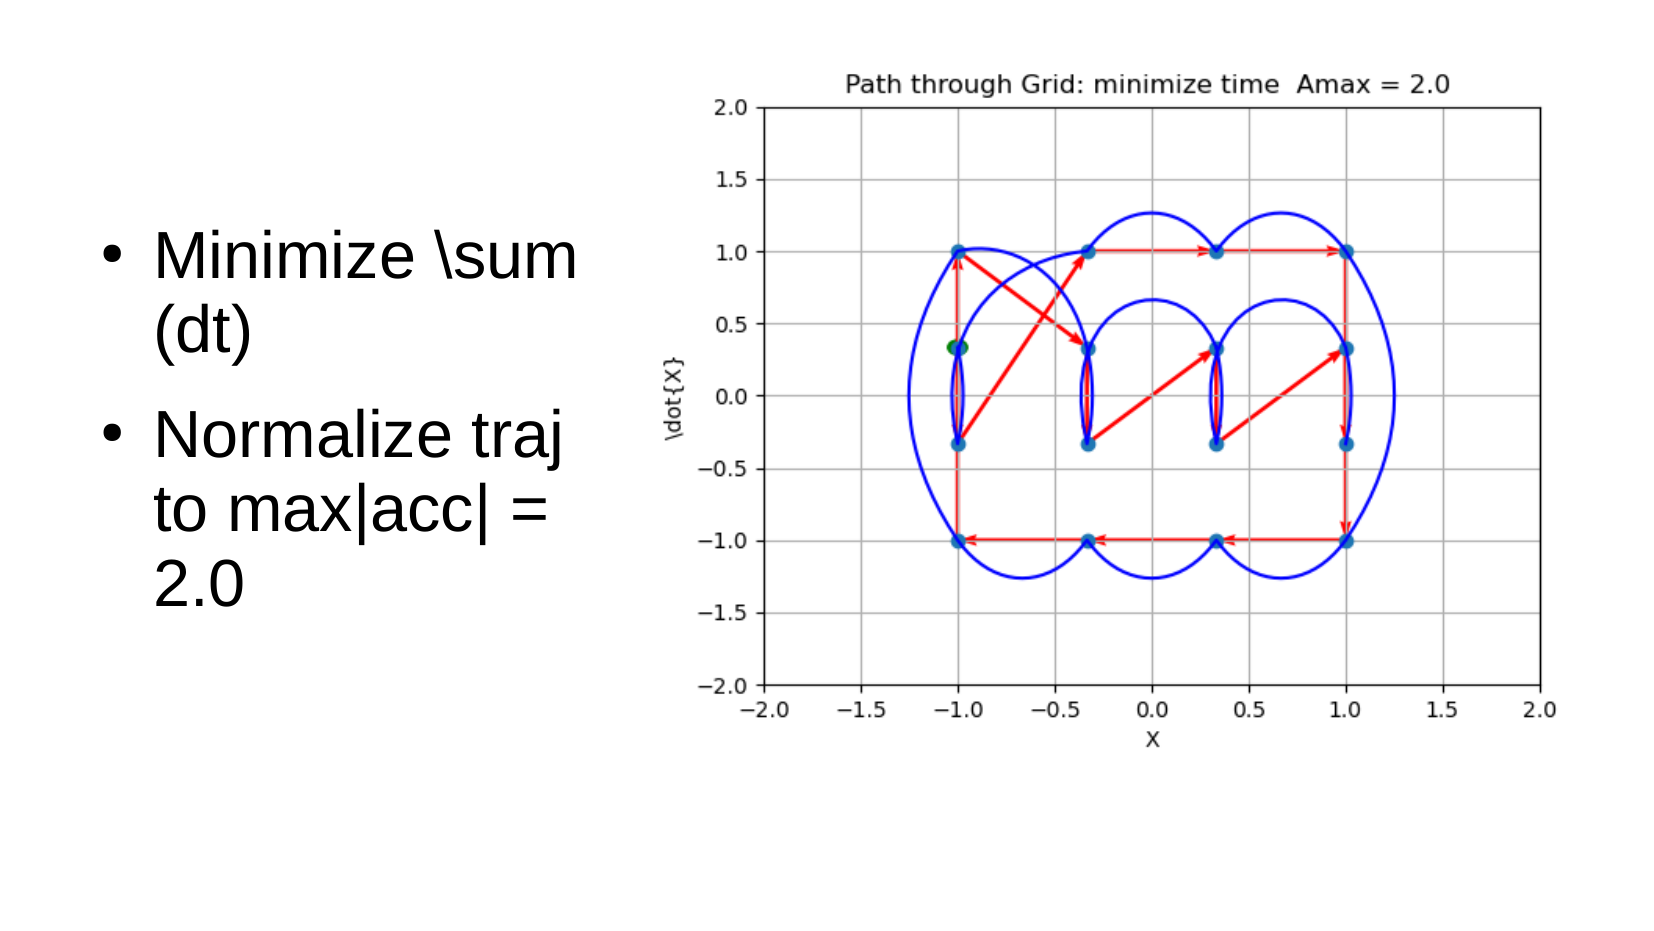

#
Minimize \sum (dt)
Normalize traj to max|acc| = 2.0